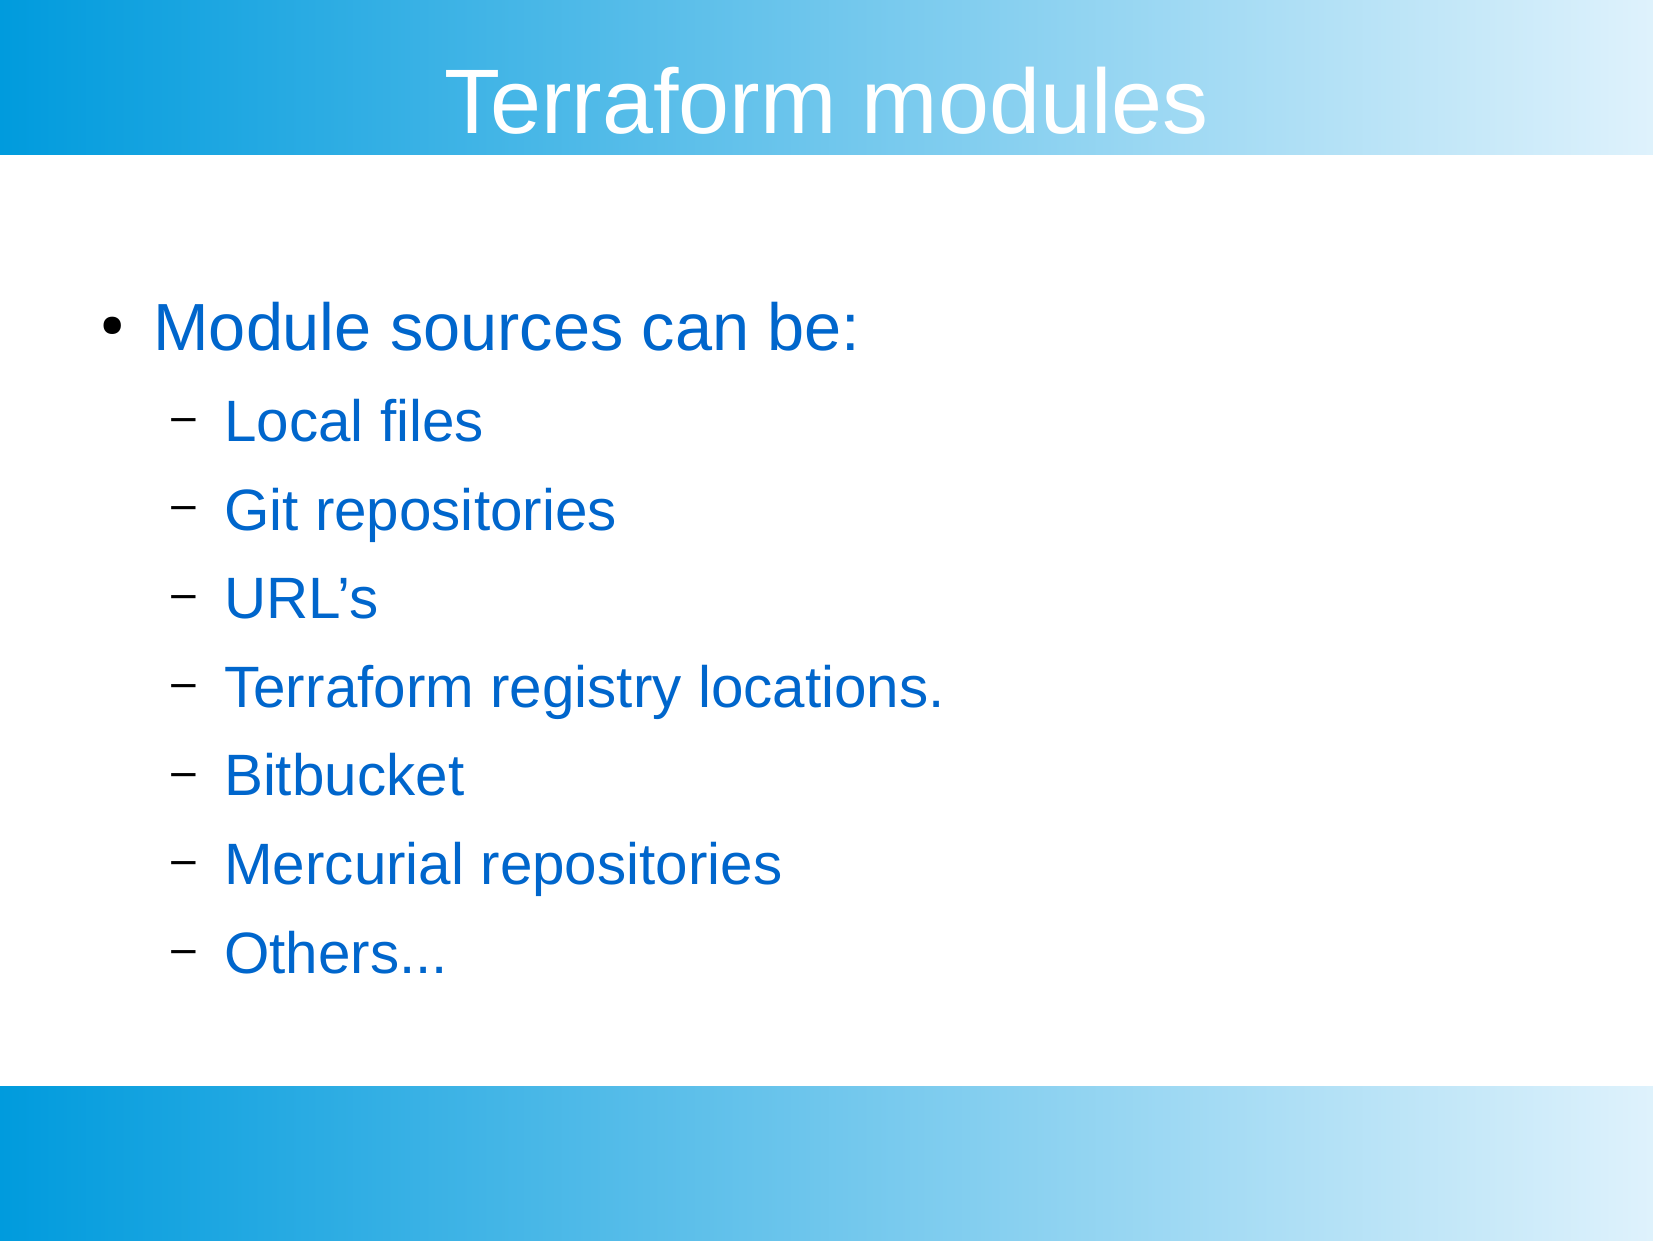

# Terraform modules
Module sources can be:
Local files
Git repositories
URL’s
Terraform registry locations.
Bitbucket
Mercurial repositories
Others...